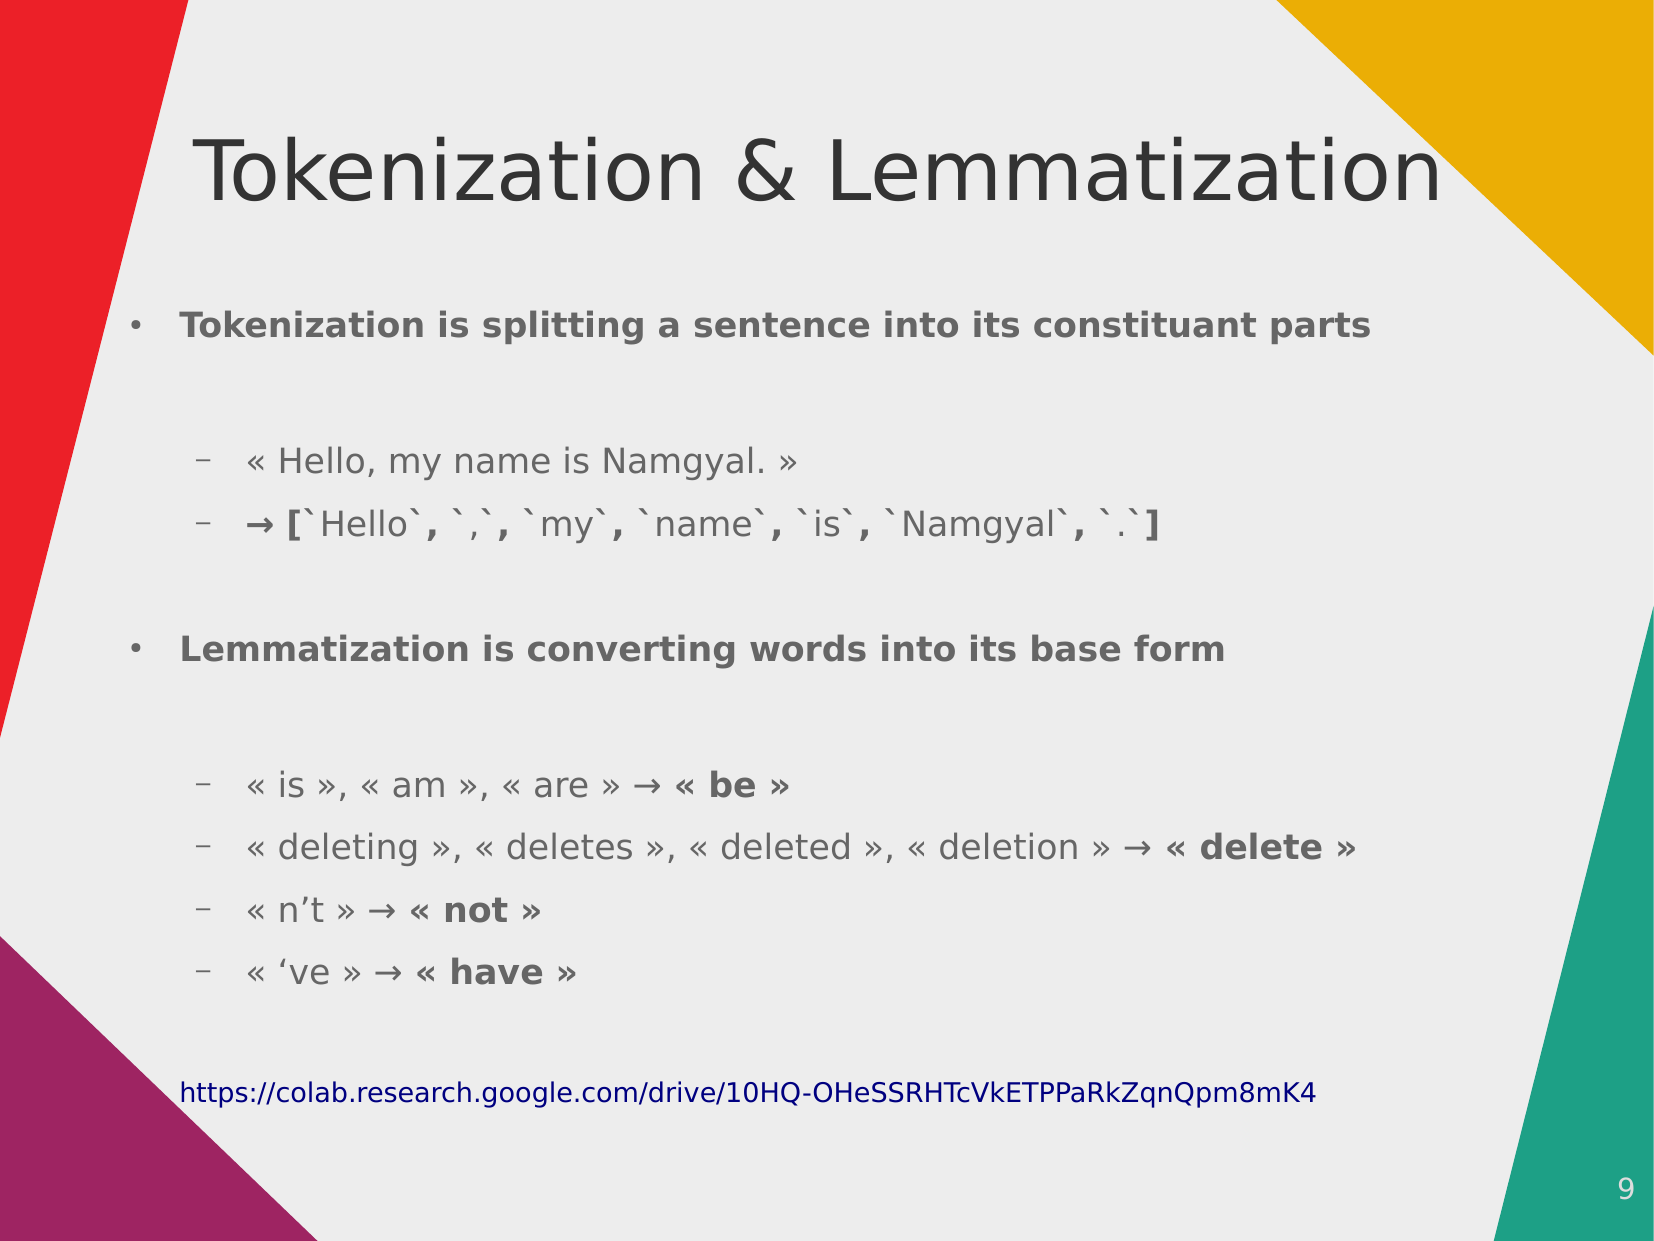

# Tokenization & Lemmatization
Tokenization is splitting a sentence into its constituant parts
« Hello, my name is Namgyal. »
→ [`Hello`, `,`, `my`, `name`, `is`, `Namgyal`, `.`]
Lemmatization is converting words into its base form
« is », « am », « are » → « be »
« deleting », « deletes », « deleted », « deletion » → « delete »
« n’t » → « not »
« ‘ve » → « have »
https://colab.research.google.com/drive/10HQ-OHeSSRHTcVkETPPaRkZqnQpm8mK4
9